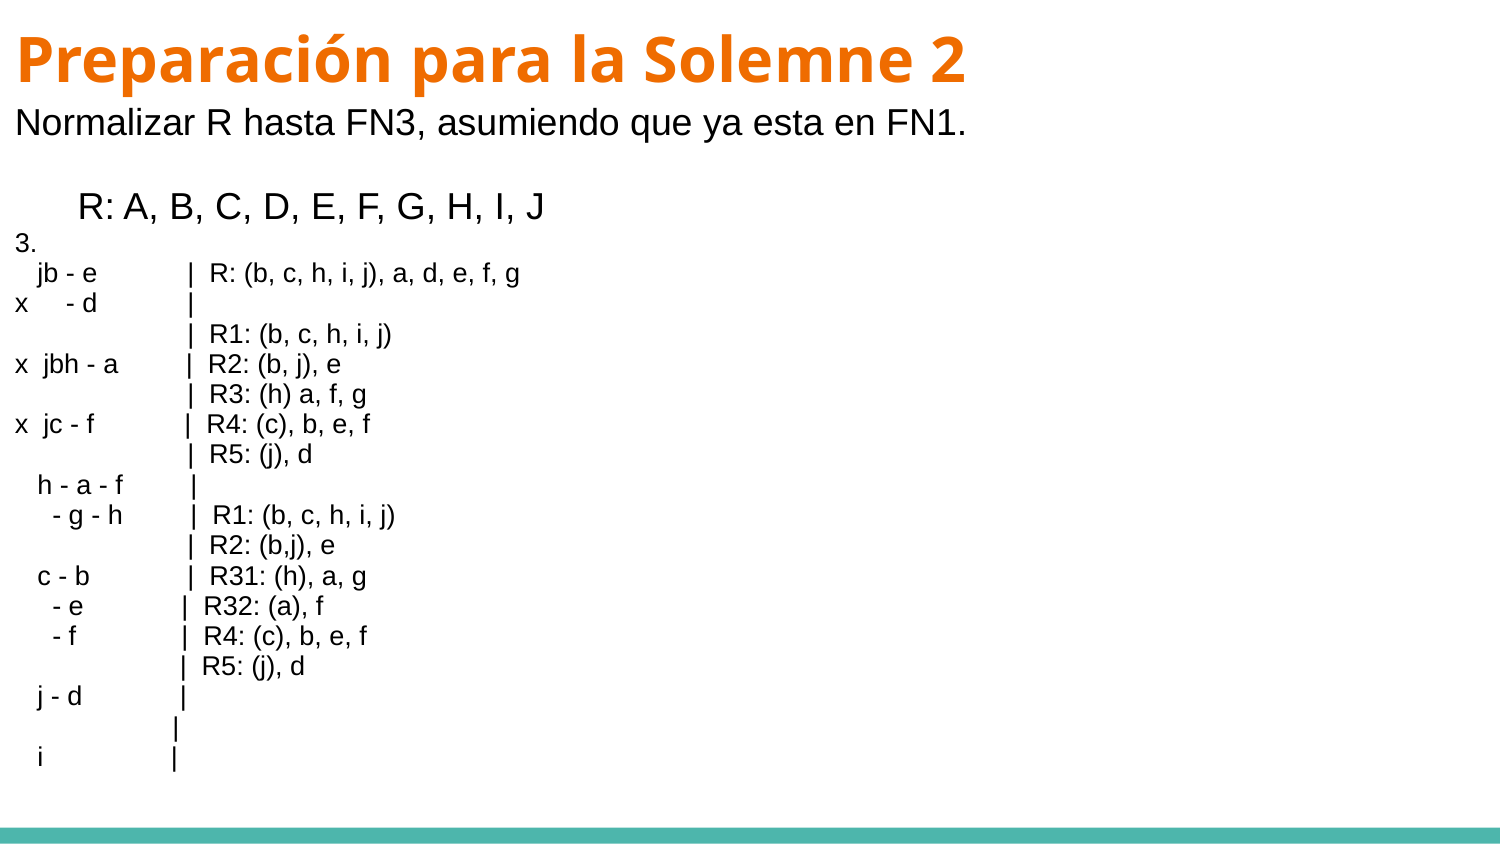

# Preparación para la Solemne 2
Normalizar R hasta FN3, asumiendo que ya esta en FN1.
 R: A, B, C, D, E, F, G, H, I, J
3.
 jb - e | R: (b, c, h, i, j), a, d, e, f, g
x - d |
 | R1: (b, c, h, i, j)
x jbh - a | R2: (b, j), e
 | R3: (h) a, f, g
x jc - f | R4: (c), b, e, f
 | R5: (j), d
 h - a - f |
 - g - h | R1: (b, c, h, i, j)
 | R2: (b,j), e
 c - b | R31: (h), a, g
 - e | R32: (a), f
 - f | R4: (c), b, e, f
 | R5: (j), d
 j - d |
 |
 i |